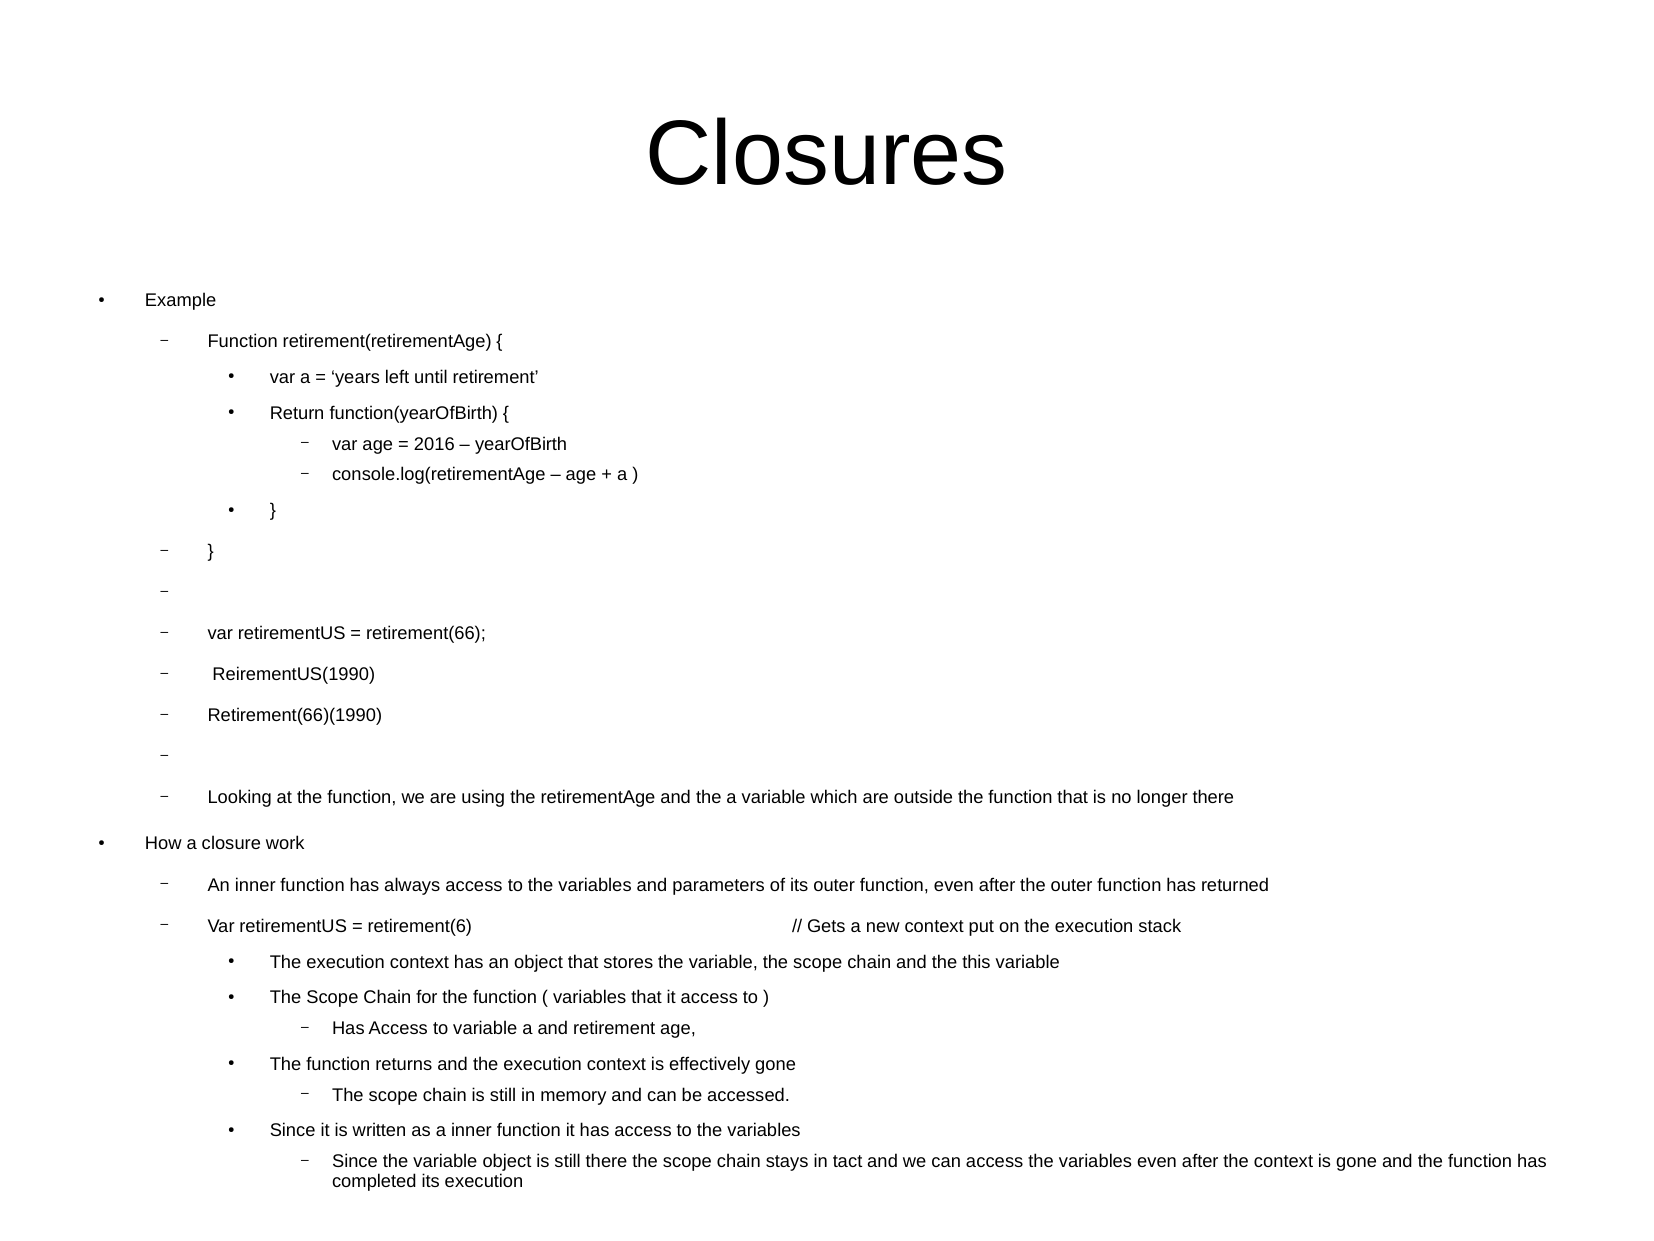

# Closures
Example
Function retirement(retirementAge) {
var a = ‘years left until retirement’
Return function(yearOfBirth) {
var age = 2016 – yearOfBirth
console.log(retirementAge – age + a )
}
}
var retirementUS = retirement(66);
 ReirementUS(1990)
Retirement(66)(1990)
Looking at the function, we are using the retirementAge and the a variable which are outside the function that is no longer there
How a closure work
An inner function has always access to the variables and parameters of its outer function, even after the outer function has returned
Var retirementUS = retirement(6) 					// Gets a new context put on the execution stack
The execution context has an object that stores the variable, the scope chain and the this variable
The Scope Chain for the function ( variables that it access to )
Has Access to variable a and retirement age,
The function returns and the execution context is effectively gone
The scope chain is still in memory and can be accessed.
Since it is written as a inner function it has access to the variables
Since the variable object is still there the scope chain stays in tact and we can access the variables even after the context is gone and the function has completed its execution